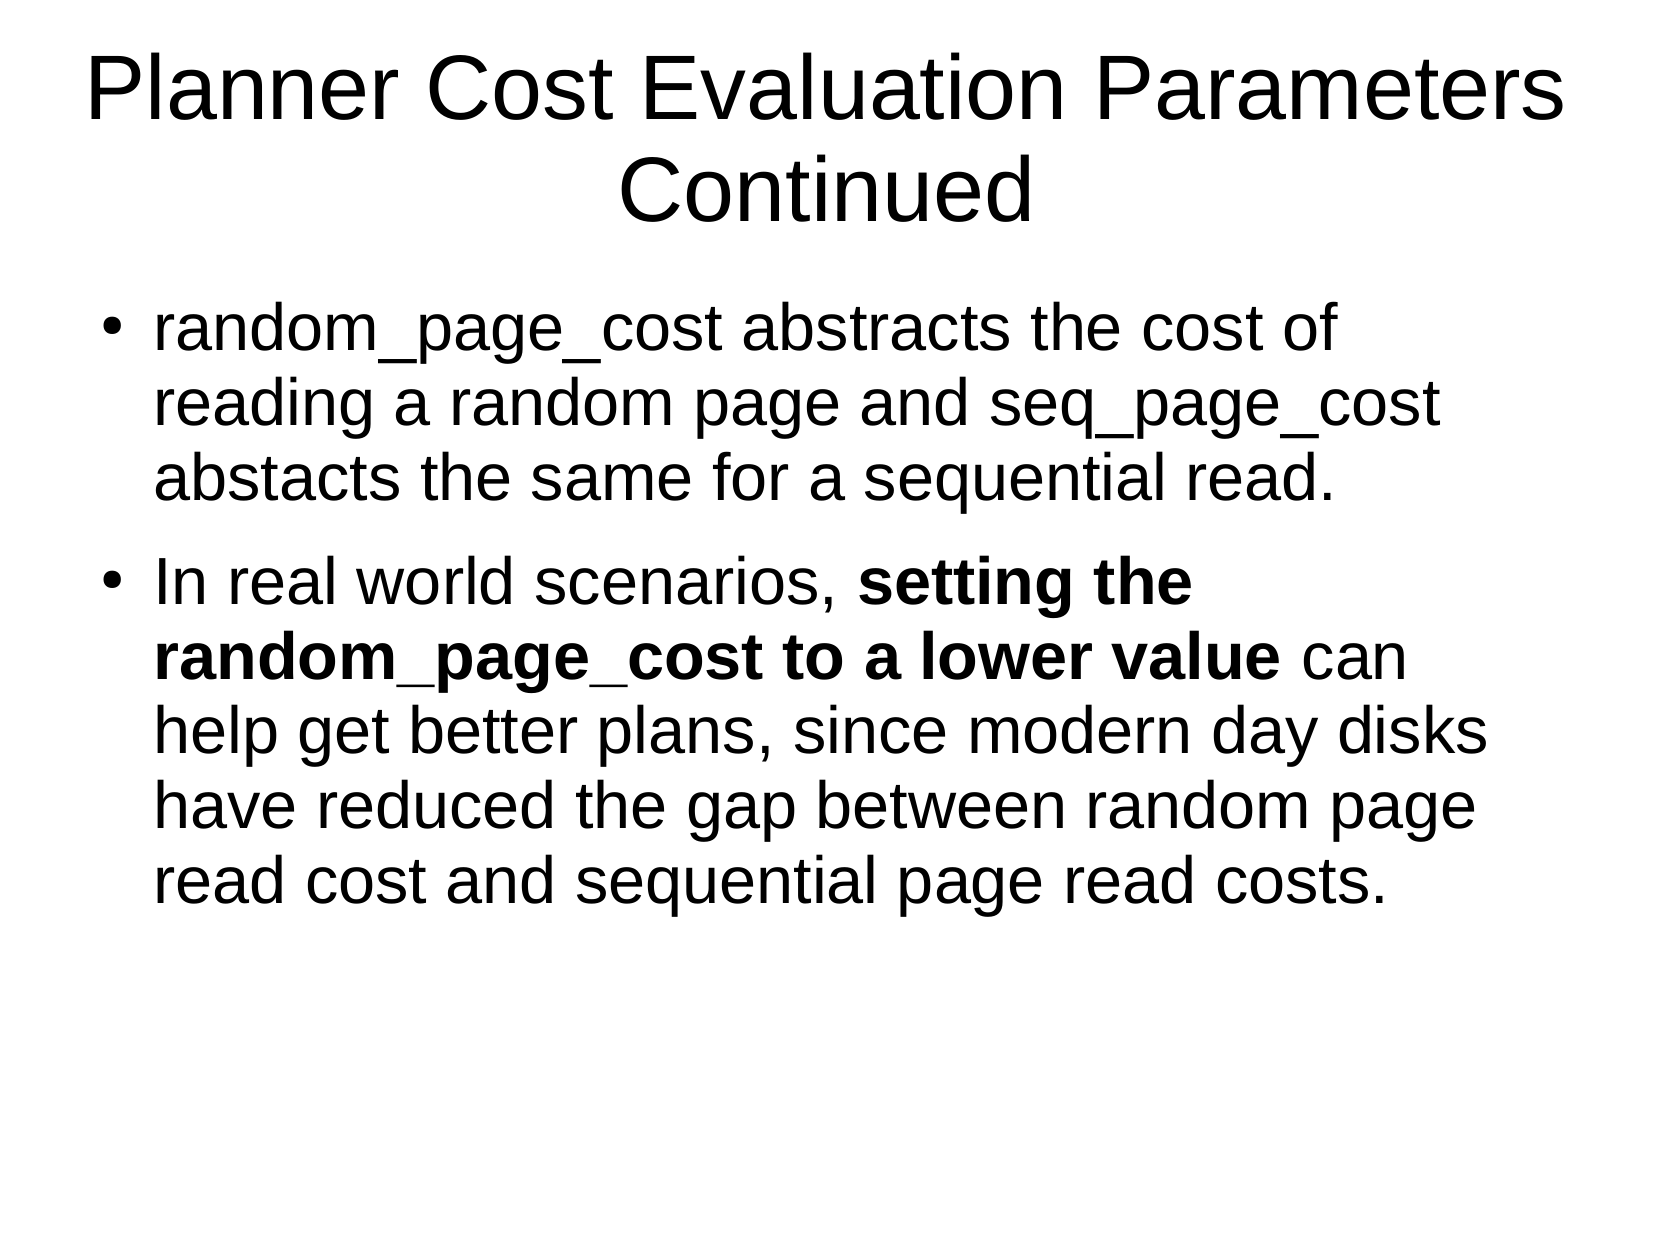

# Planner Cost Evaluation Parameters Continued
random_page_cost abstracts the cost of reading a random page and seq_page_cost abstacts the same for a sequential read.
In real world scenarios, setting the random_page_cost to a lower value can help get better plans, since modern day disks have reduced the gap between random page read cost and sequential page read costs.